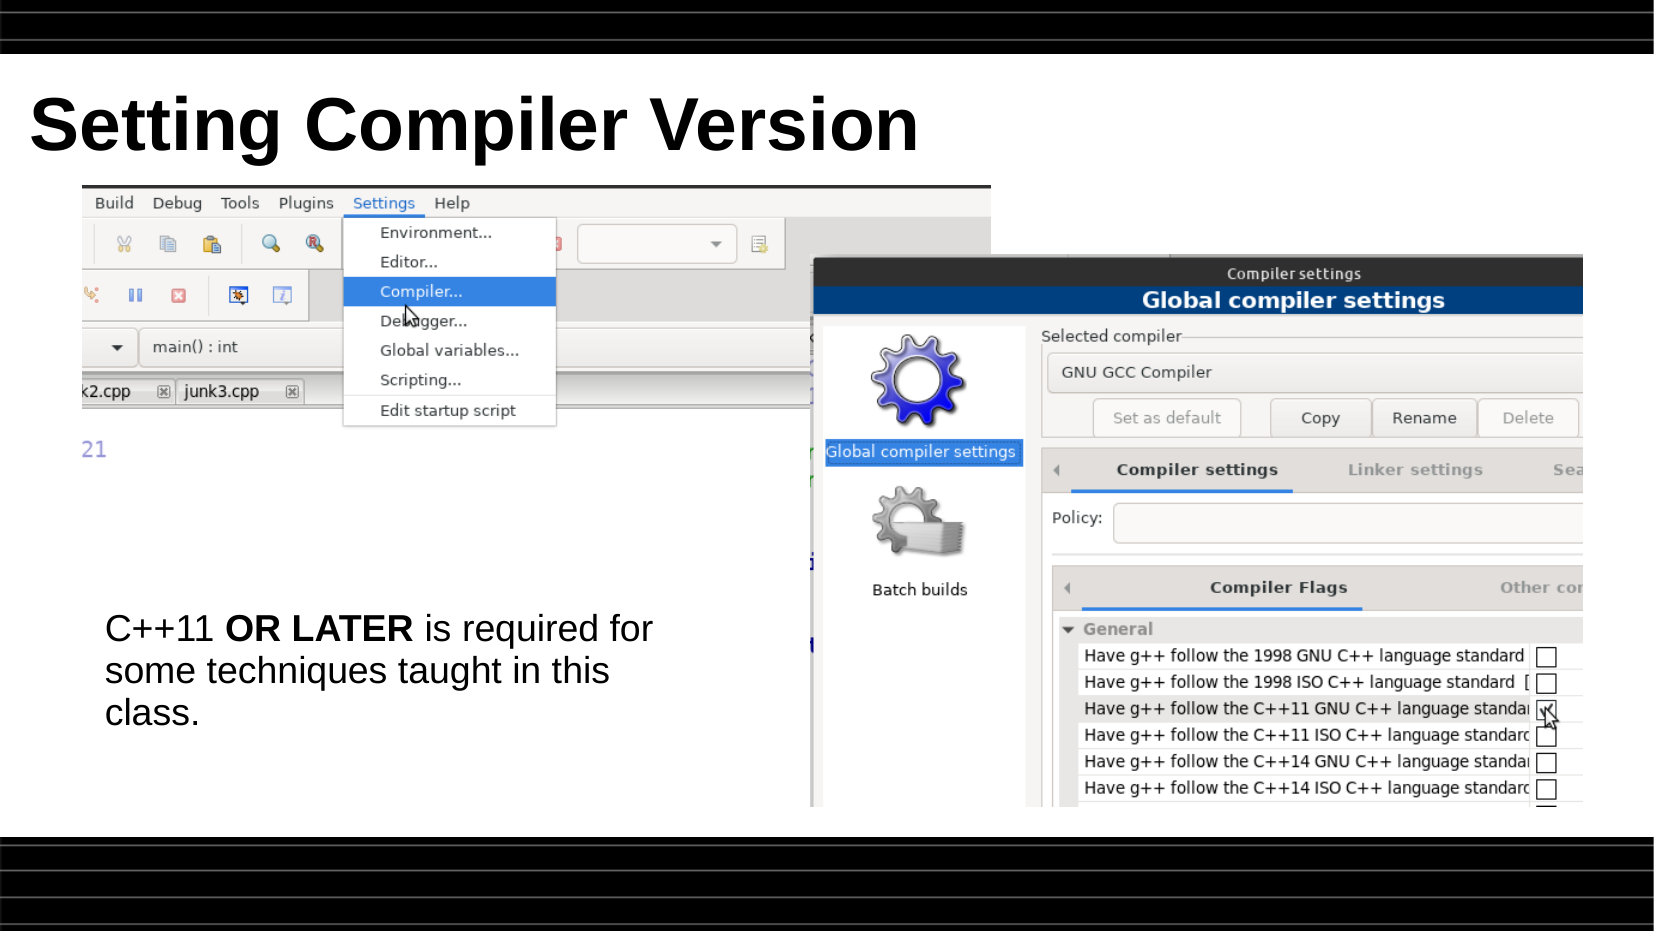

Setting Compiler Version
C++11 OR LATER is required for some techniques taught in this class.